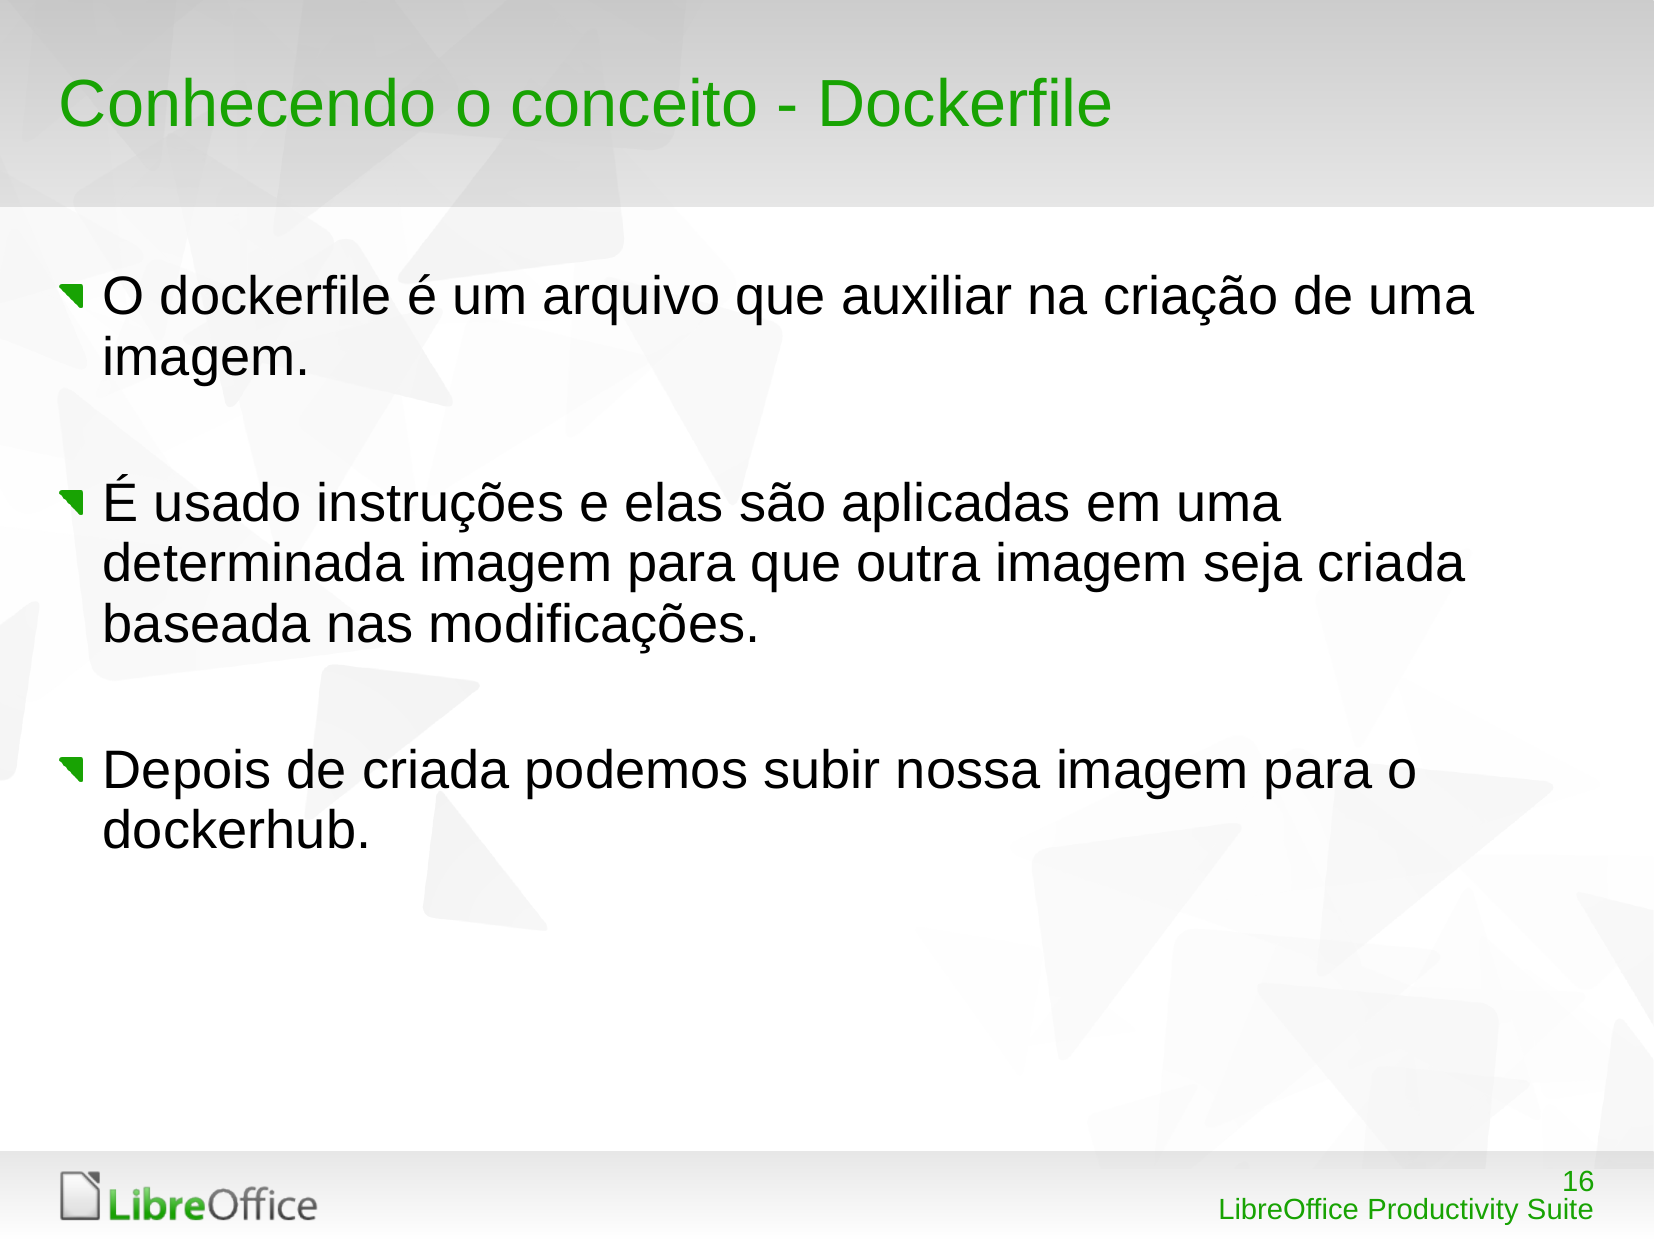

# Conhecendo o conceito - Dockerfile
O dockerfile é um arquivo que auxiliar na criação de uma imagem.
É usado instruções e elas são aplicadas em uma determinada imagem para que outra imagem seja criada baseada nas modificações.
Depois de criada podemos subir nossa imagem para o dockerhub.
16
LibreOffice Productivity Suite